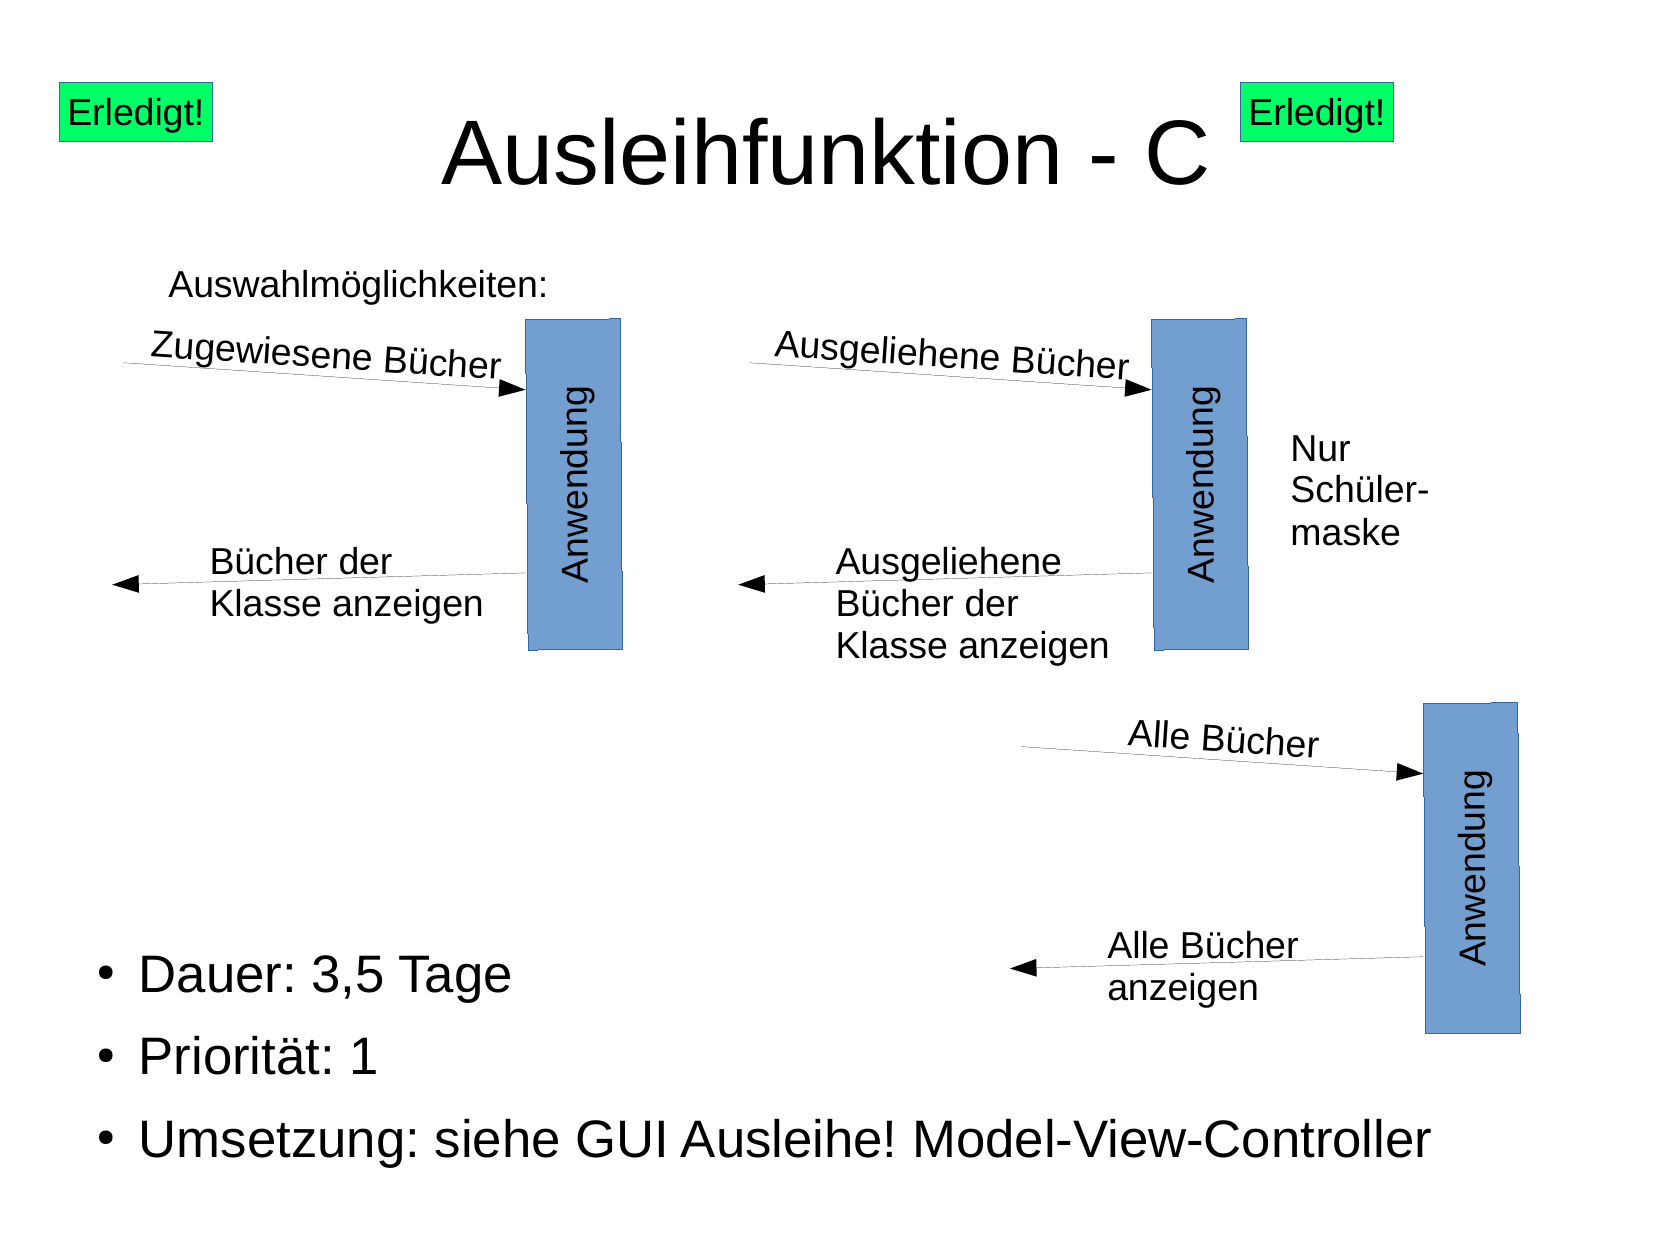

# Ausleihfunktion - C
Erledigt!
Erledigt!
Auswahlmöglichkeiten:
Zugewiesene Bücher
Ausgeliehene Bücher
Nur Schüler-maske
Anwendung
Anwendung
Bücher der Klasse anzeigen
Ausgeliehene Bücher der Klasse anzeigen
Alle Bücher
Anwendung
Alle Bücher anzeigen
Dauer: 3,5 Tage
Priorität: 1
Umsetzung: siehe GUI Ausleihe! Model-View-Controller